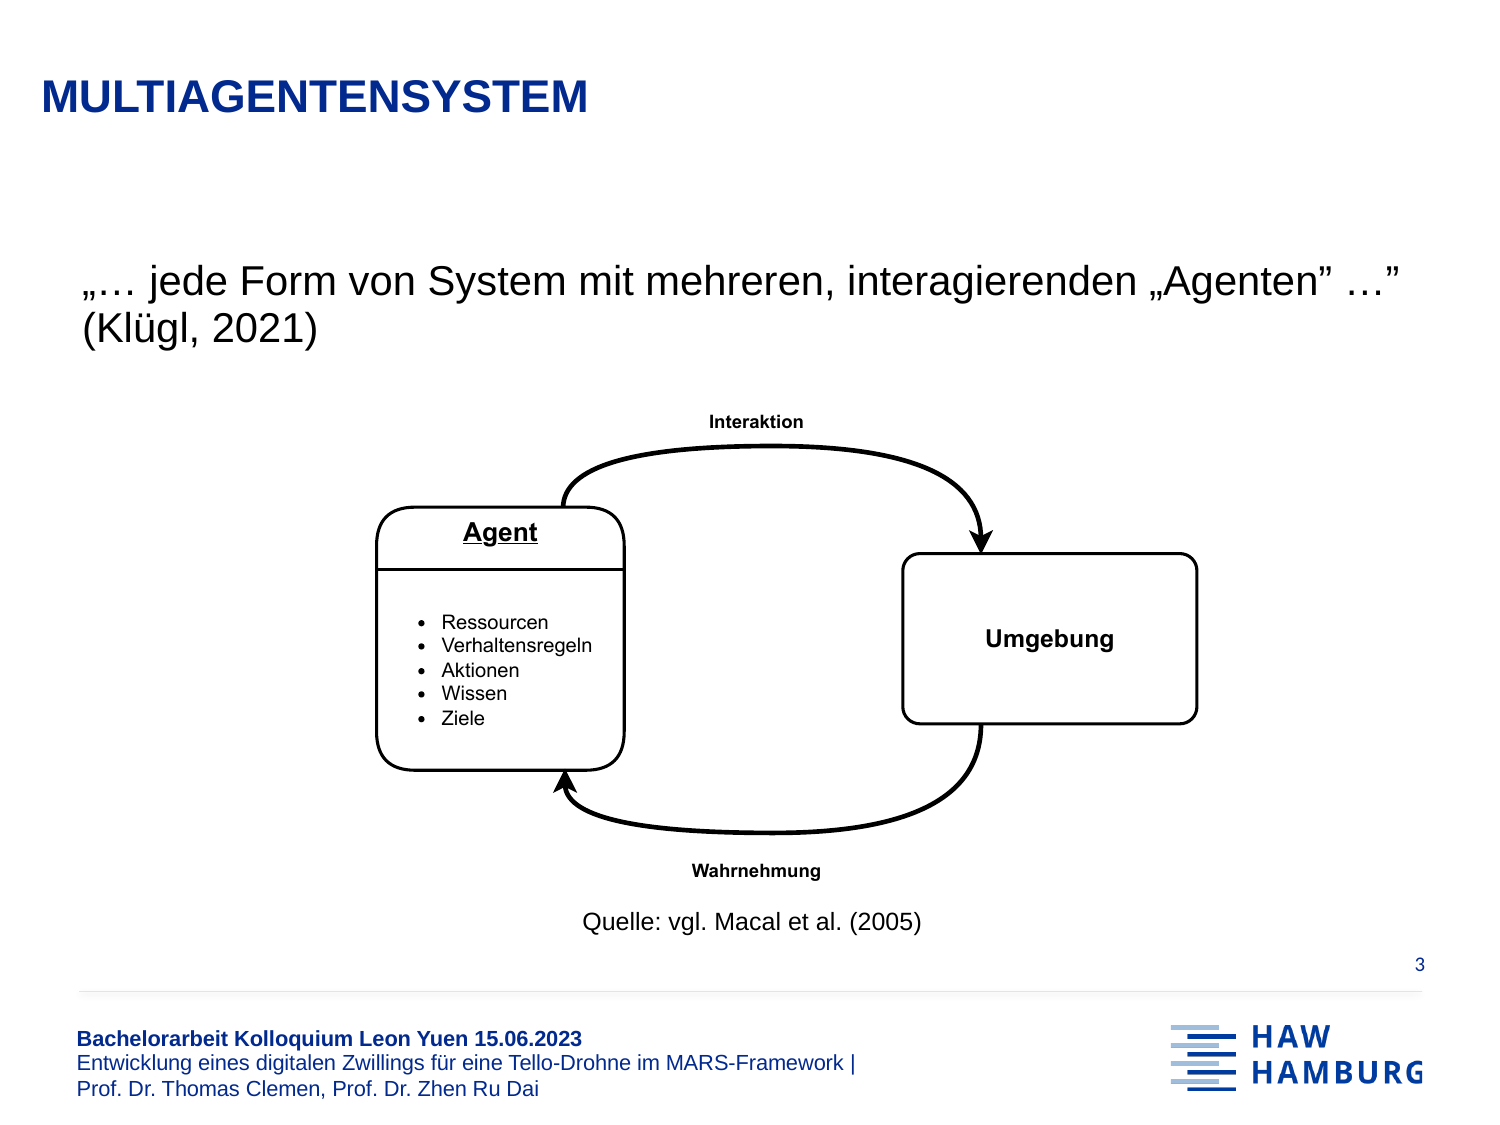

# MULTIAGENTENSYSTEM
„… jede Form von System mit mehreren, interagierenden „Agenten” …”
(Klügl, 2021)
Quelle: vgl. Macal et al. (2005)
3